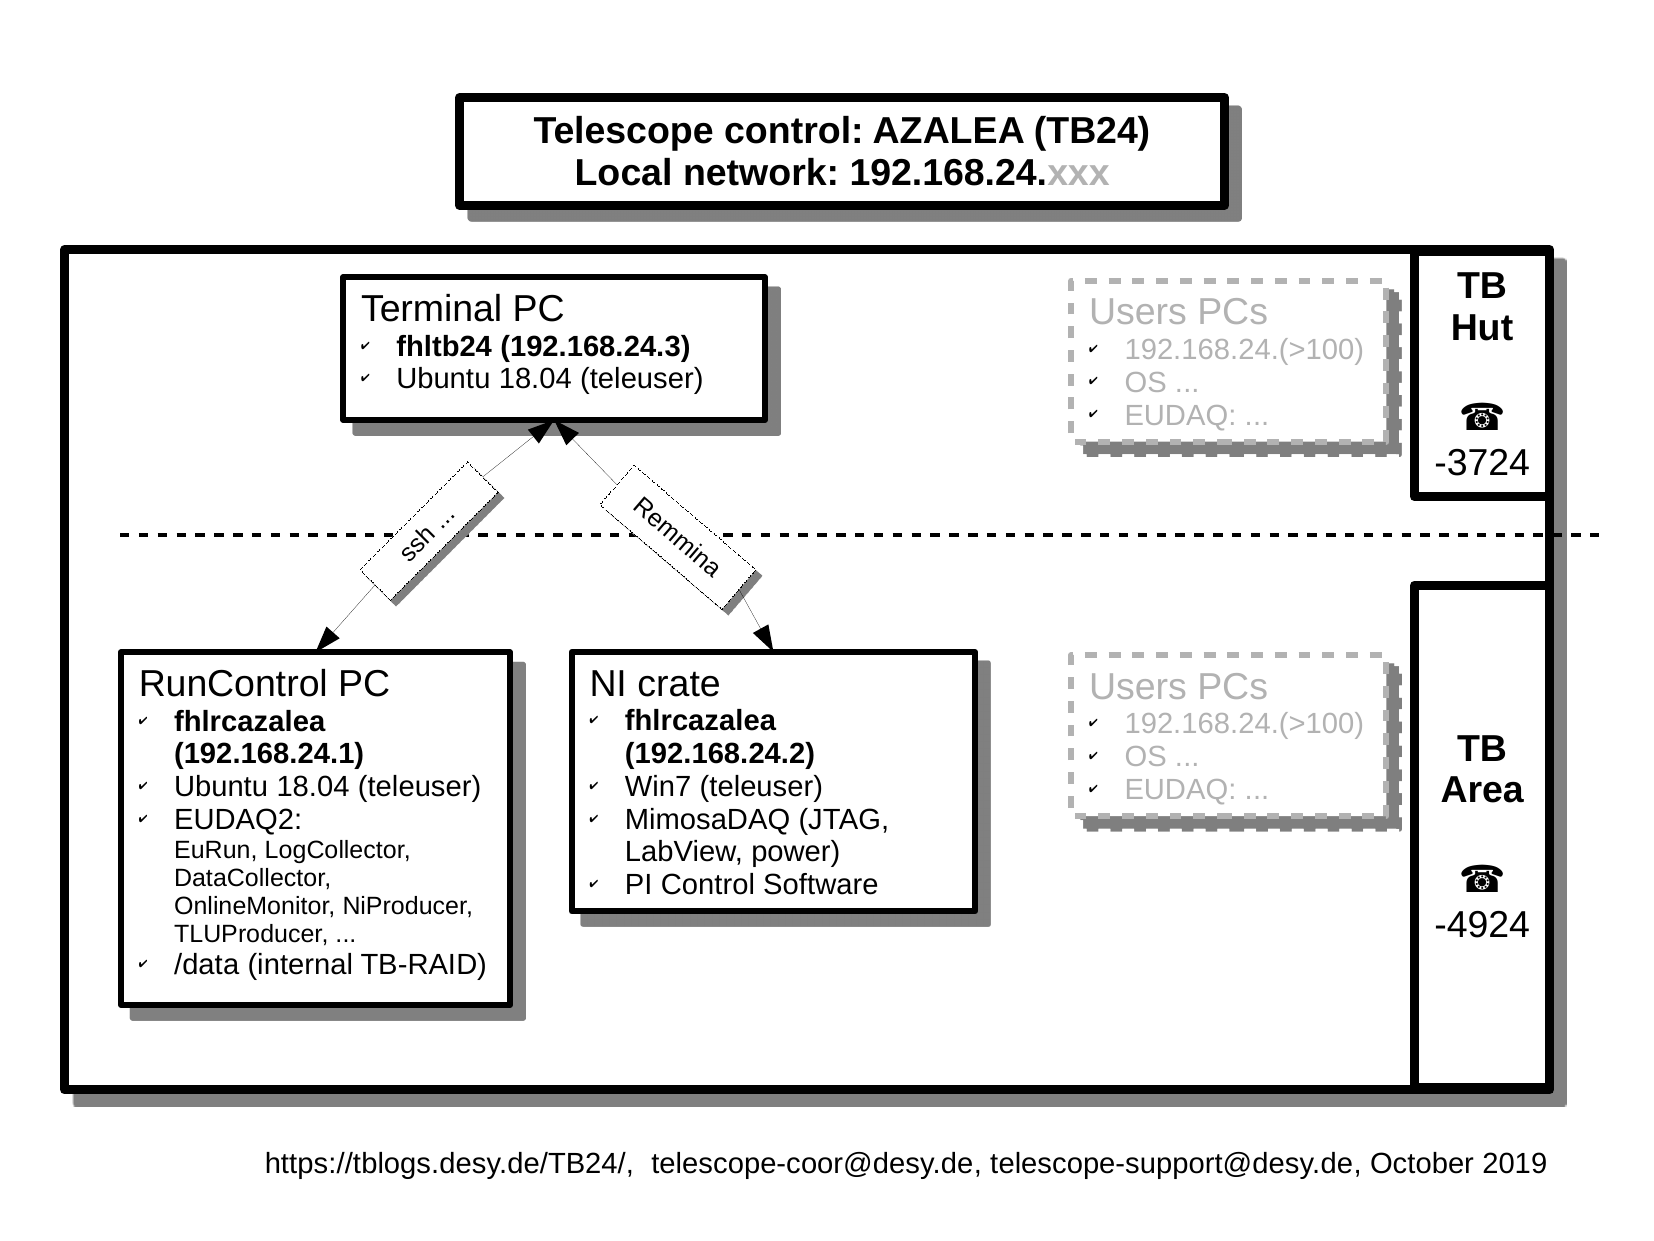

Telescope control: AZALEA (TB24)
Local network: 192.168.24.xxx
TB
Hut
☎
-3724
Terminal PC
fhltb24 (192.168.24.3)
Ubuntu 18.04 (teleuser)
Users PCs
192.168.24.(>100)
OS ...
EUDAQ: ...
ssh ...
Remmina
TB Area
☎
-4924
NI crate
fhlrcazalea (192.168.24.2)
Win7 (teleuser)
MimosaDAQ (JTAG, LabView, power)
PI Control Software
RunControl PC
fhlrcazalea (192.168.24.1)
Ubuntu 18.04 (teleuser)
EUDAQ2:
EuRun, LogCollector, DataCollector, OnlineMonitor, NiProducer, TLUProducer, ...
/data (internal TB-RAID)
Users PCs
192.168.24.(>100)
OS ...
EUDAQ: ...
https://tblogs.desy.de/TB24/, telescope-coor@desy.de, telescope-support@desy.de, October 2019